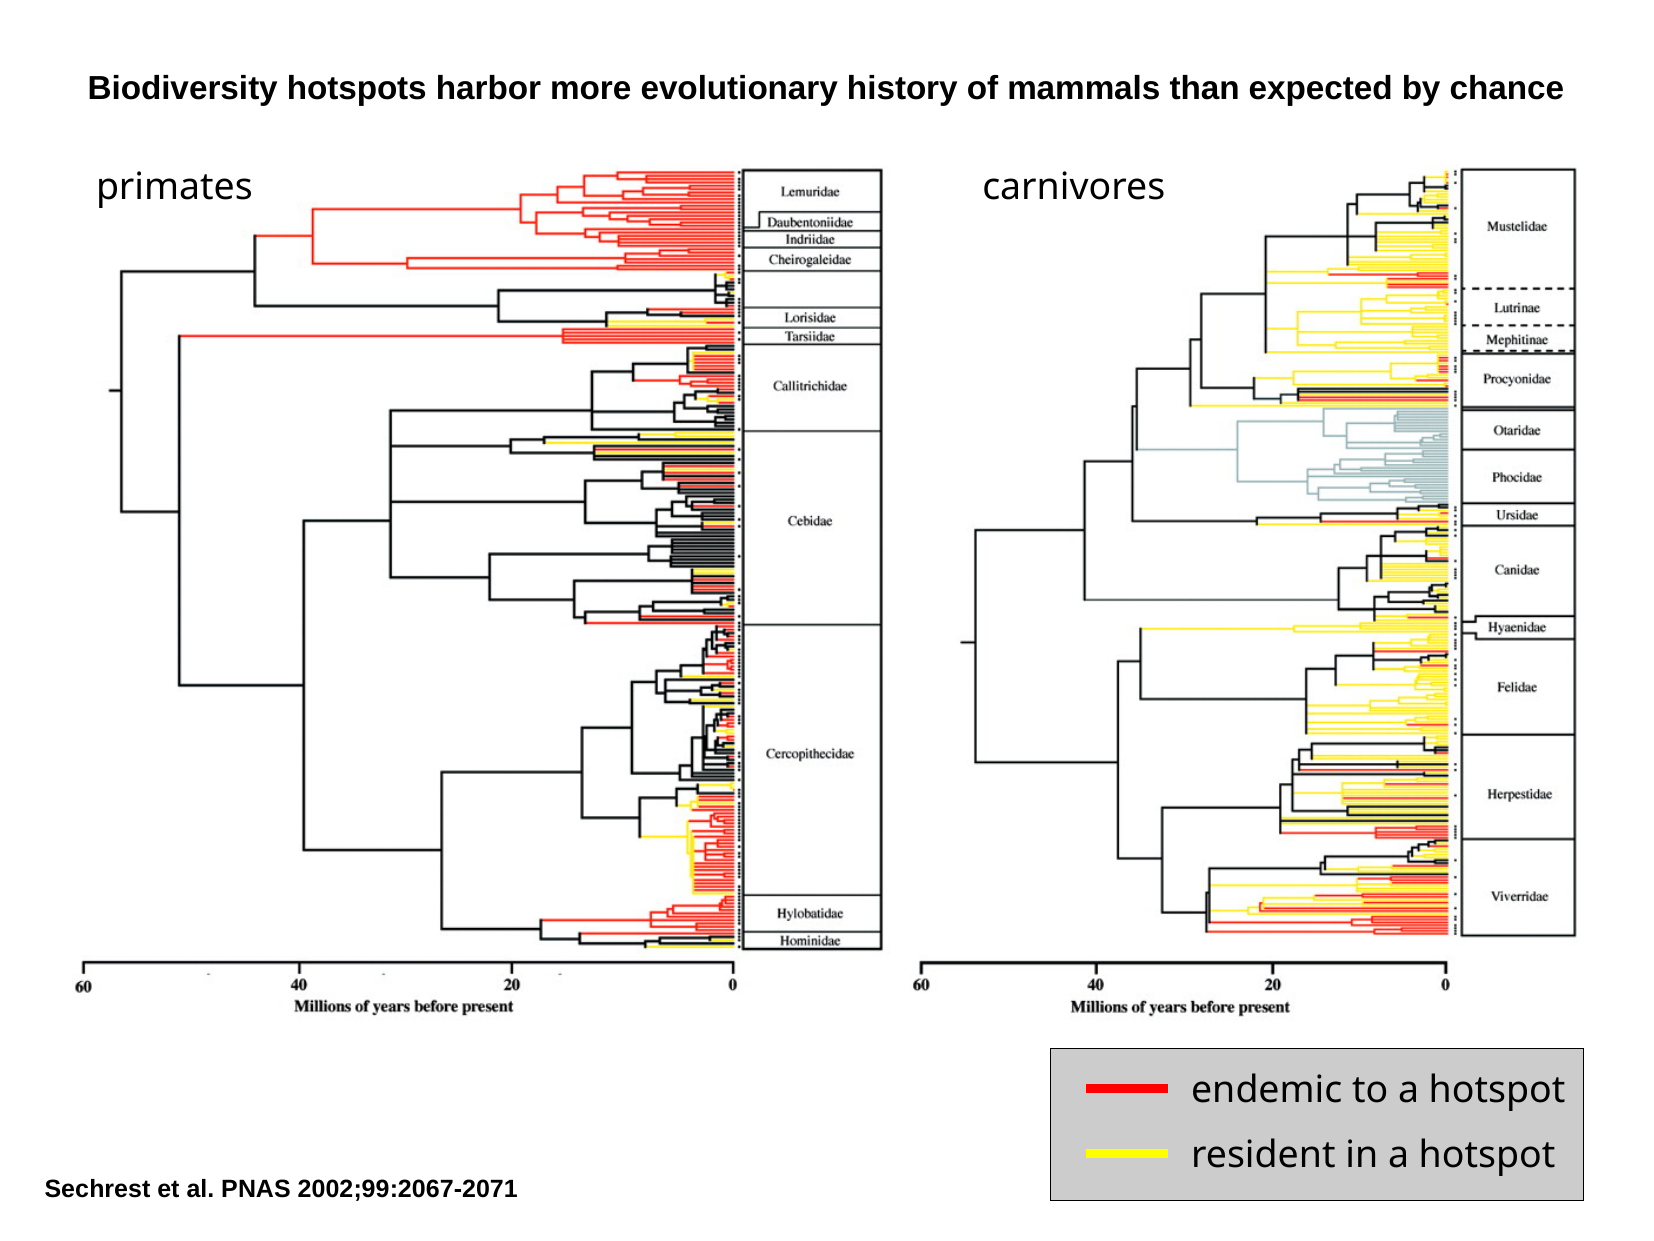

Biodiversity hotspots harbor more evolutionary history of mammals than expected by chance
primates
carnivores
endemic to a hotspot
resident in a hotspot
Sechrest et al. PNAS 2002;99:2067-2071